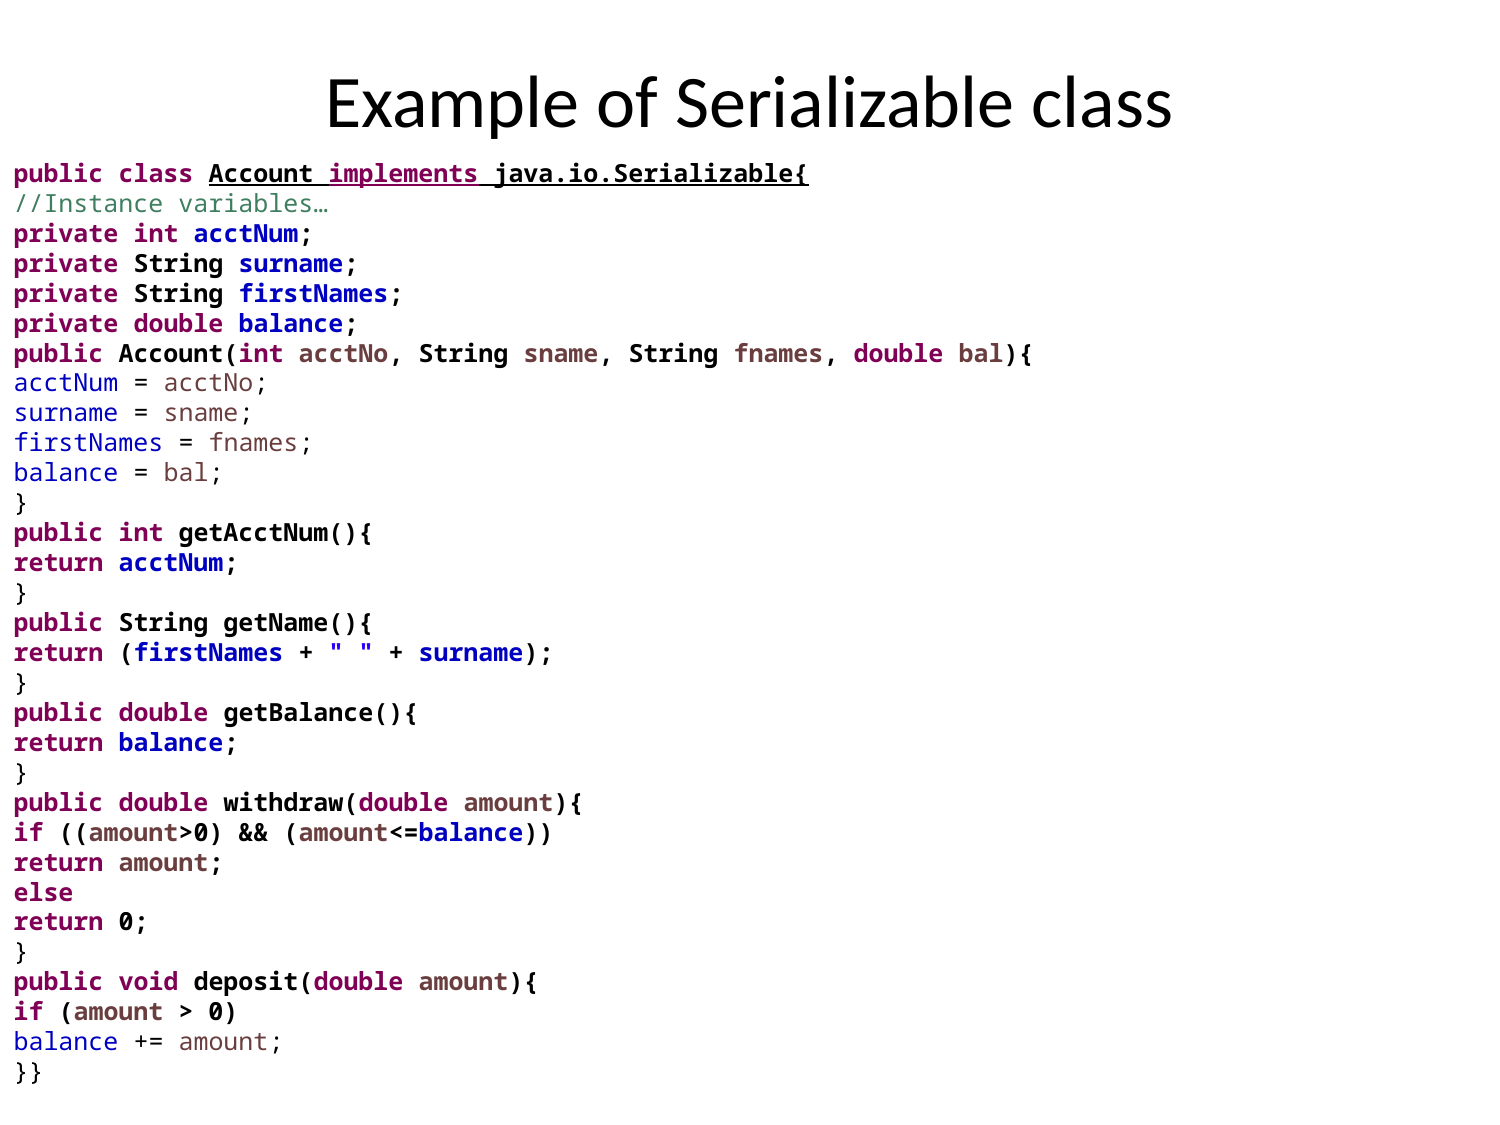

# Example of Serializable class
public class Account implements java.io.Serializable{
//Instance variables…
private int acctNum;
private String surname;
private String firstNames;
private double balance;
public Account(int acctNo, String sname, String fnames, double bal){
acctNum = acctNo;
surname = sname;
firstNames = fnames;
balance = bal;
}
public int getAcctNum(){
return acctNum;
}
public String getName(){
return (firstNames + " " + surname);
}
public double getBalance(){
return balance;
}
public double withdraw(double amount){
if ((amount>0) && (amount<=balance))
return amount;
else
return 0;
}
public void deposit(double amount){
if (amount > 0)
balance += amount;
}}